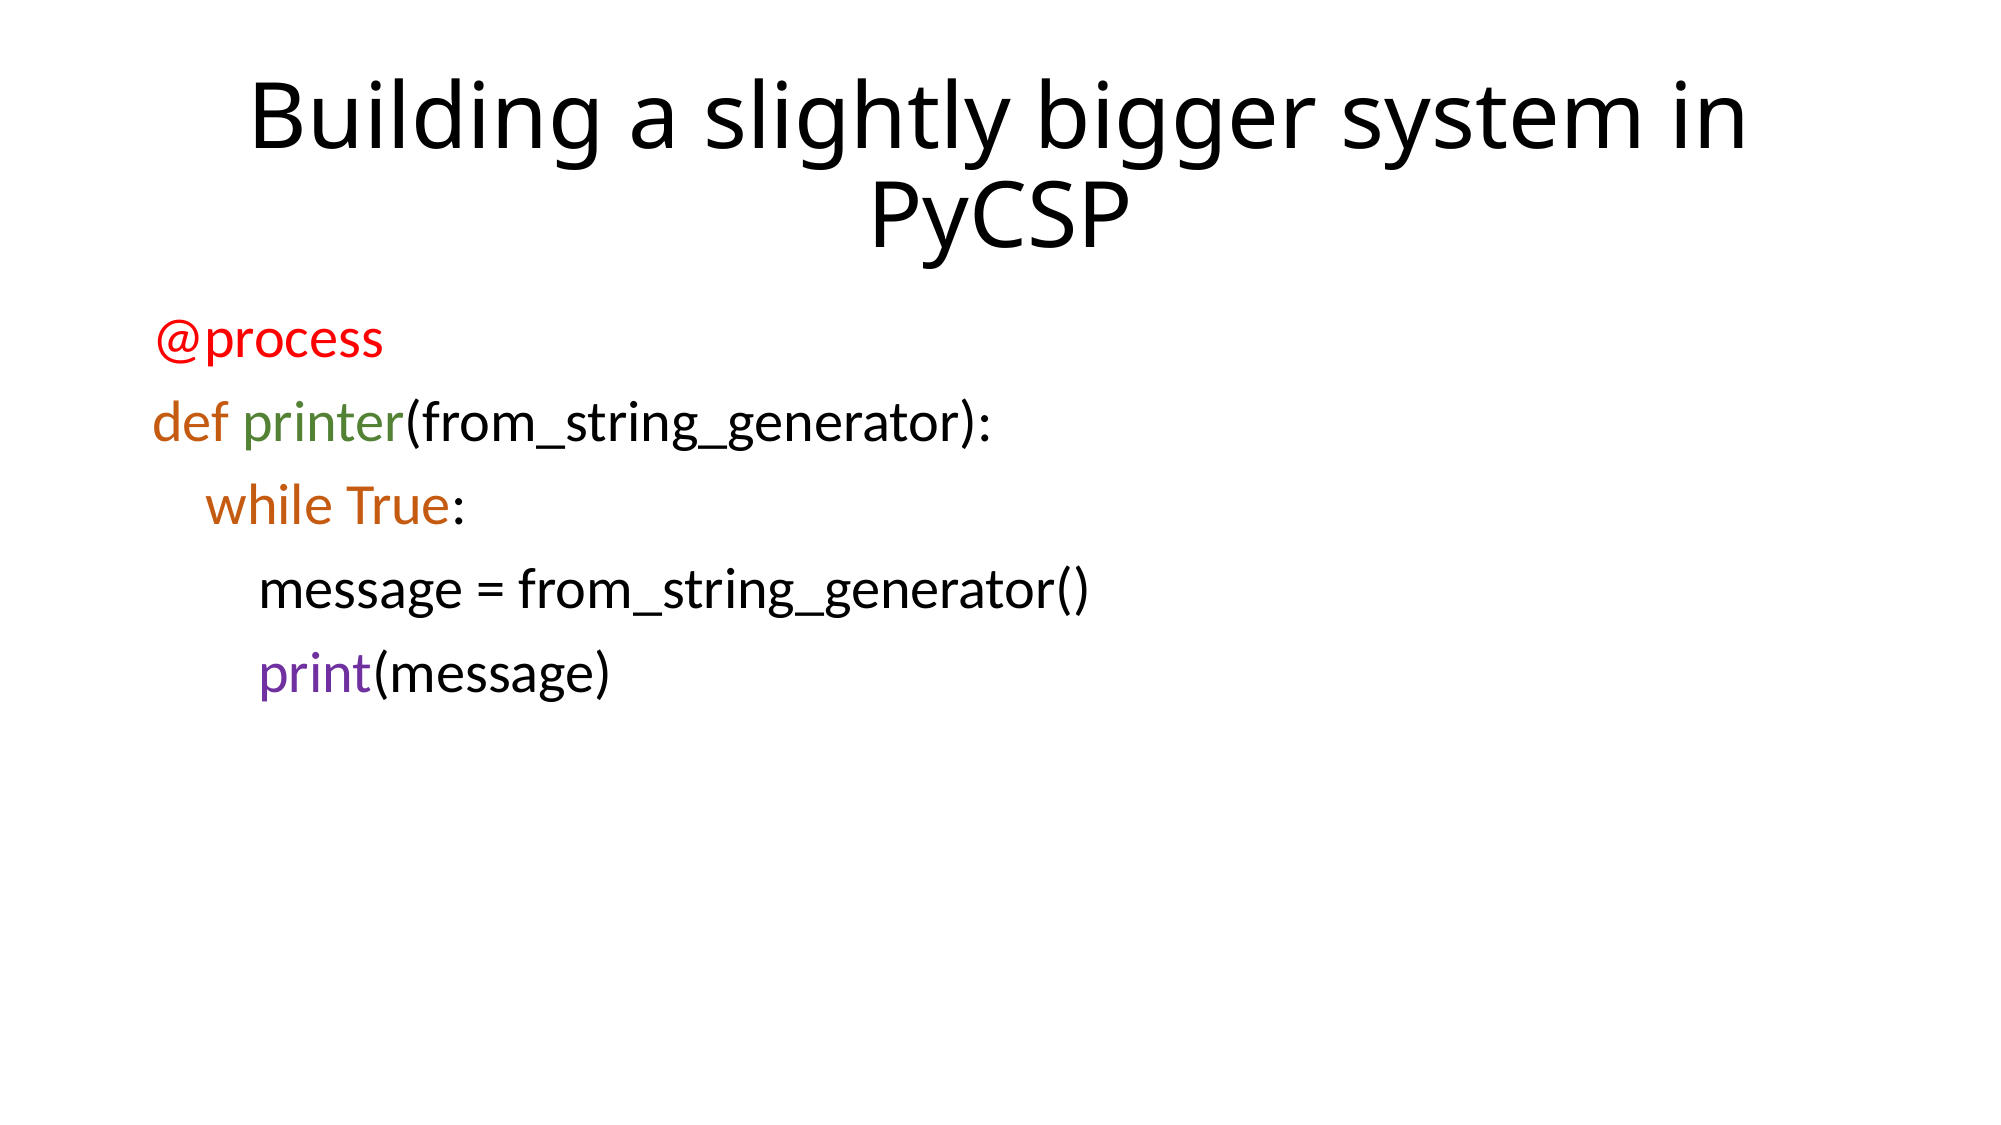

# Building a slightly bigger system in PyCSP
@process
def printer(from_string_generator):
 while True:
 message = from_string_generator()
 print(message)